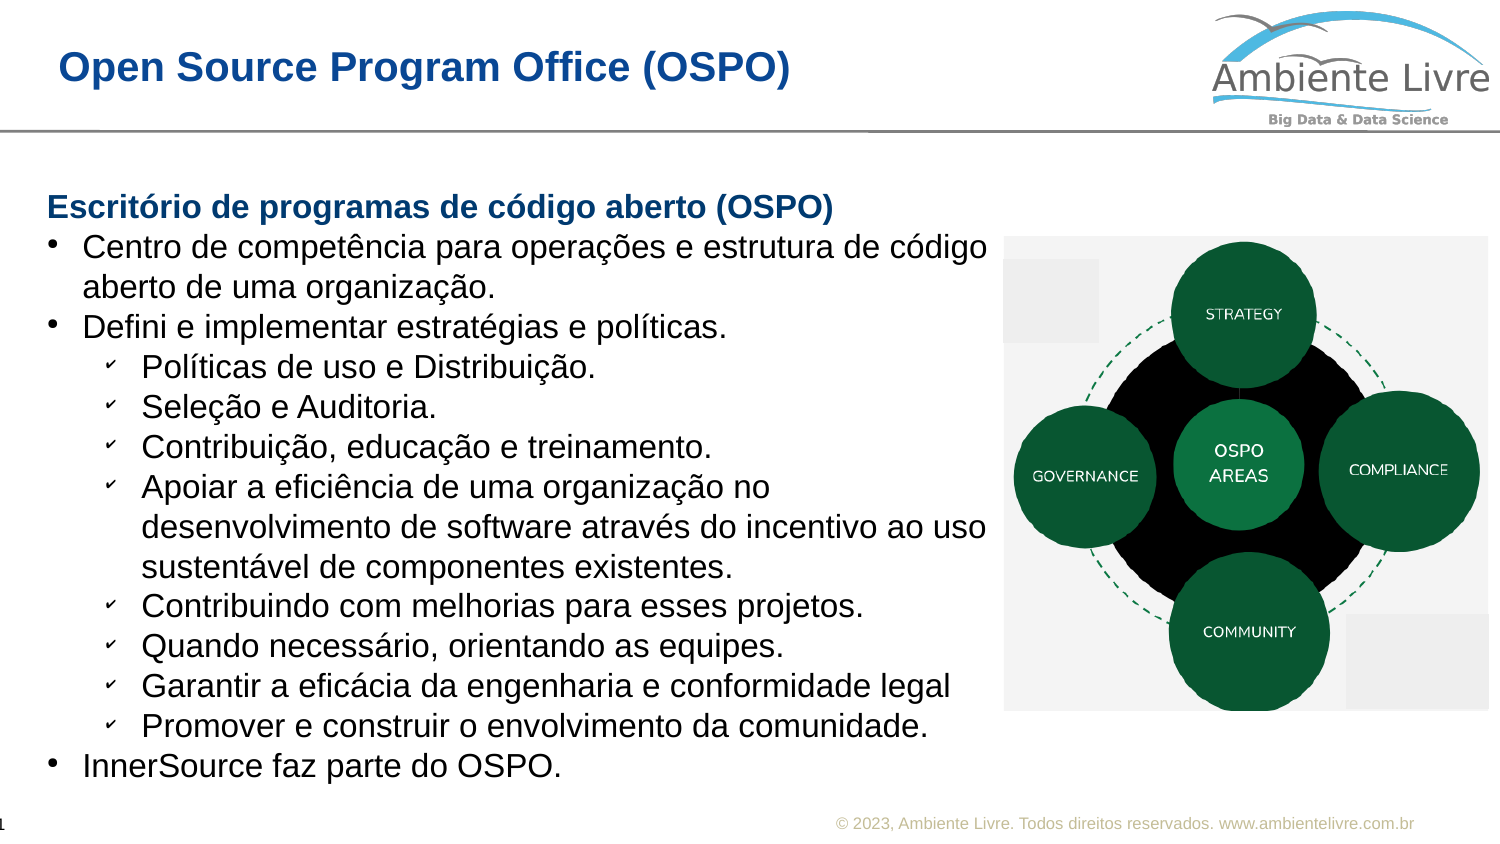

# Open Source Program Office (OSPO)
Escritório de programas de código aberto (OSPO)
Centro de competência para operações e estrutura de código aberto de uma organização.
Defini e implementar estratégias e políticas.
Políticas de uso e Distribuição.
Seleção e Auditoria.
Contribuição, educação e treinamento.
Apoiar a eficiência de uma organização no desenvolvimento de software através do incentivo ao uso sustentável de componentes existentes.
Contribuindo com melhorias para esses projetos.
Quando necessário, orientando as equipes.
Garantir a eficácia da engenharia e conformidade legal
Promover e construir o envolvimento da comunidade.
InnerSource faz parte do OSPO.